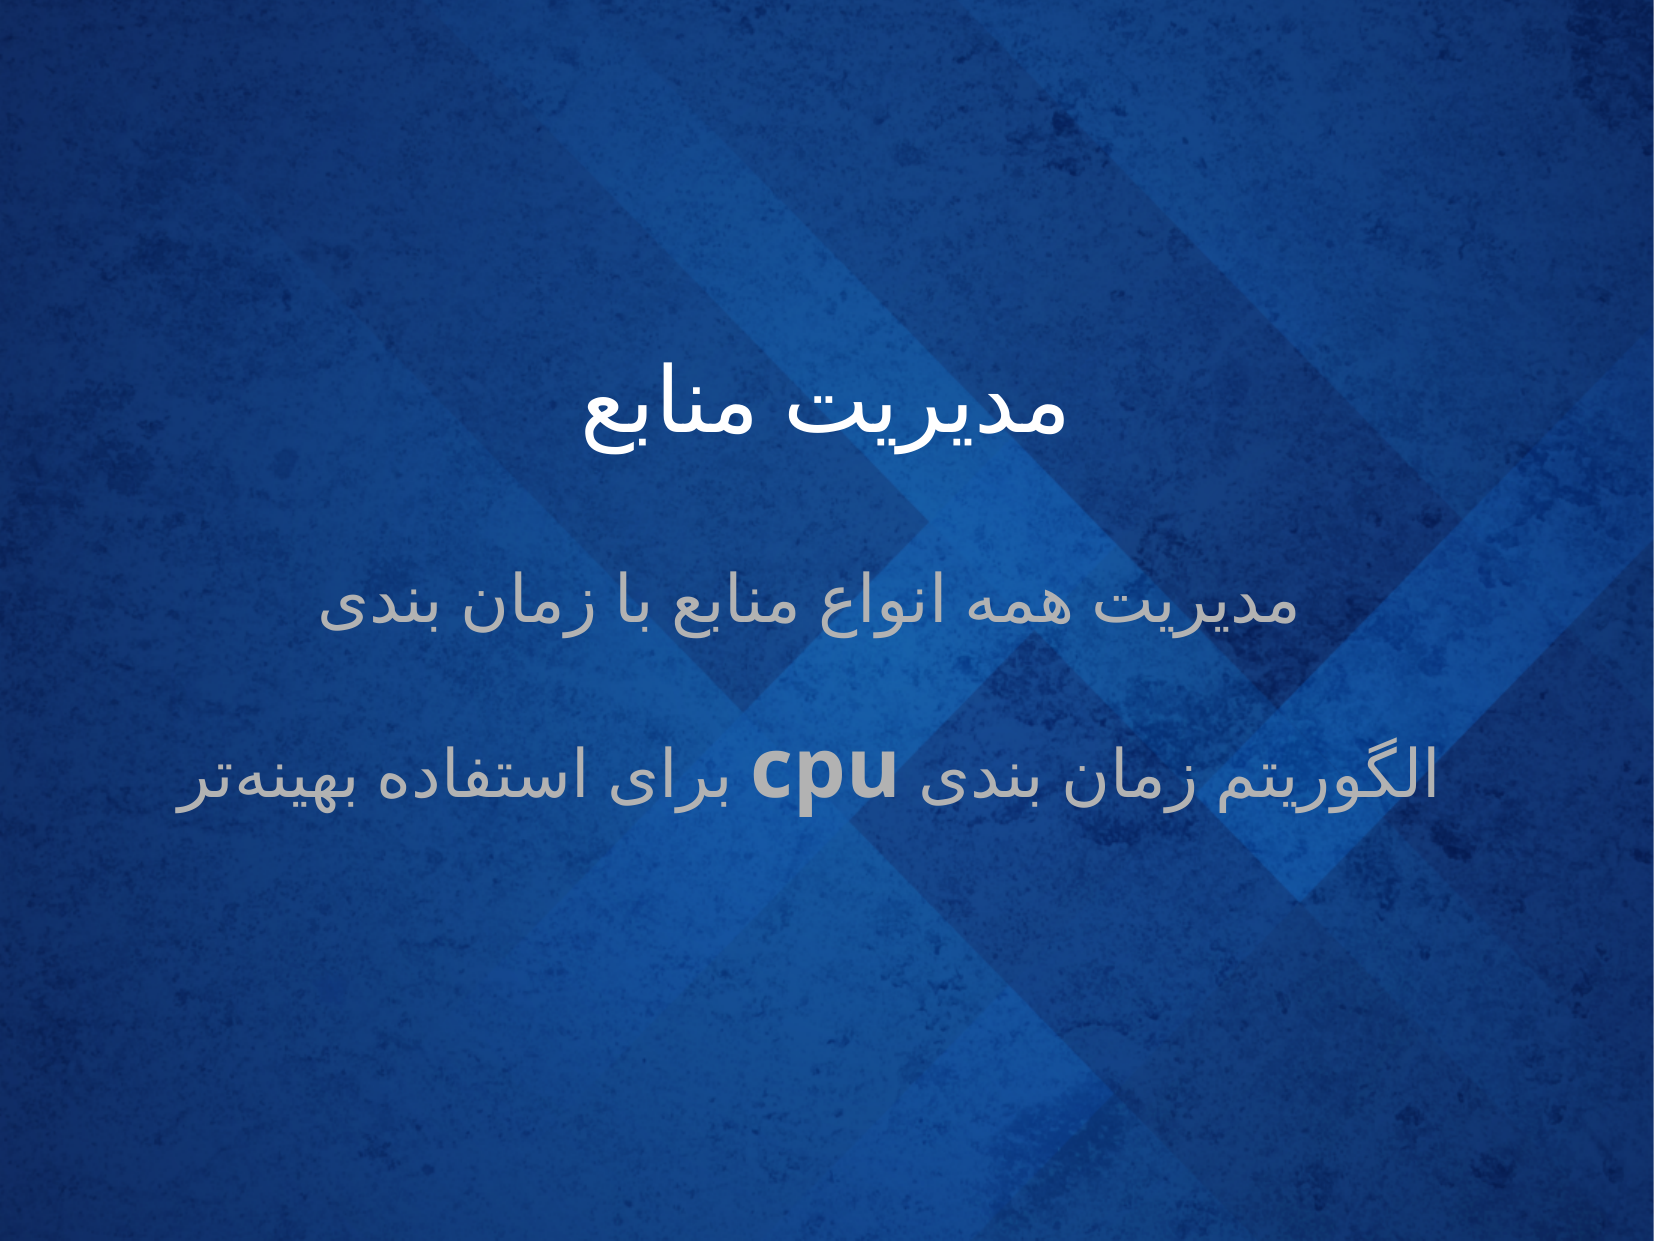

# مدیریت منابع
مدیریت همه انواع منابع با زمان بندی
الگوریتم زمان بندی cpu برای استفاده بهینه‌تر